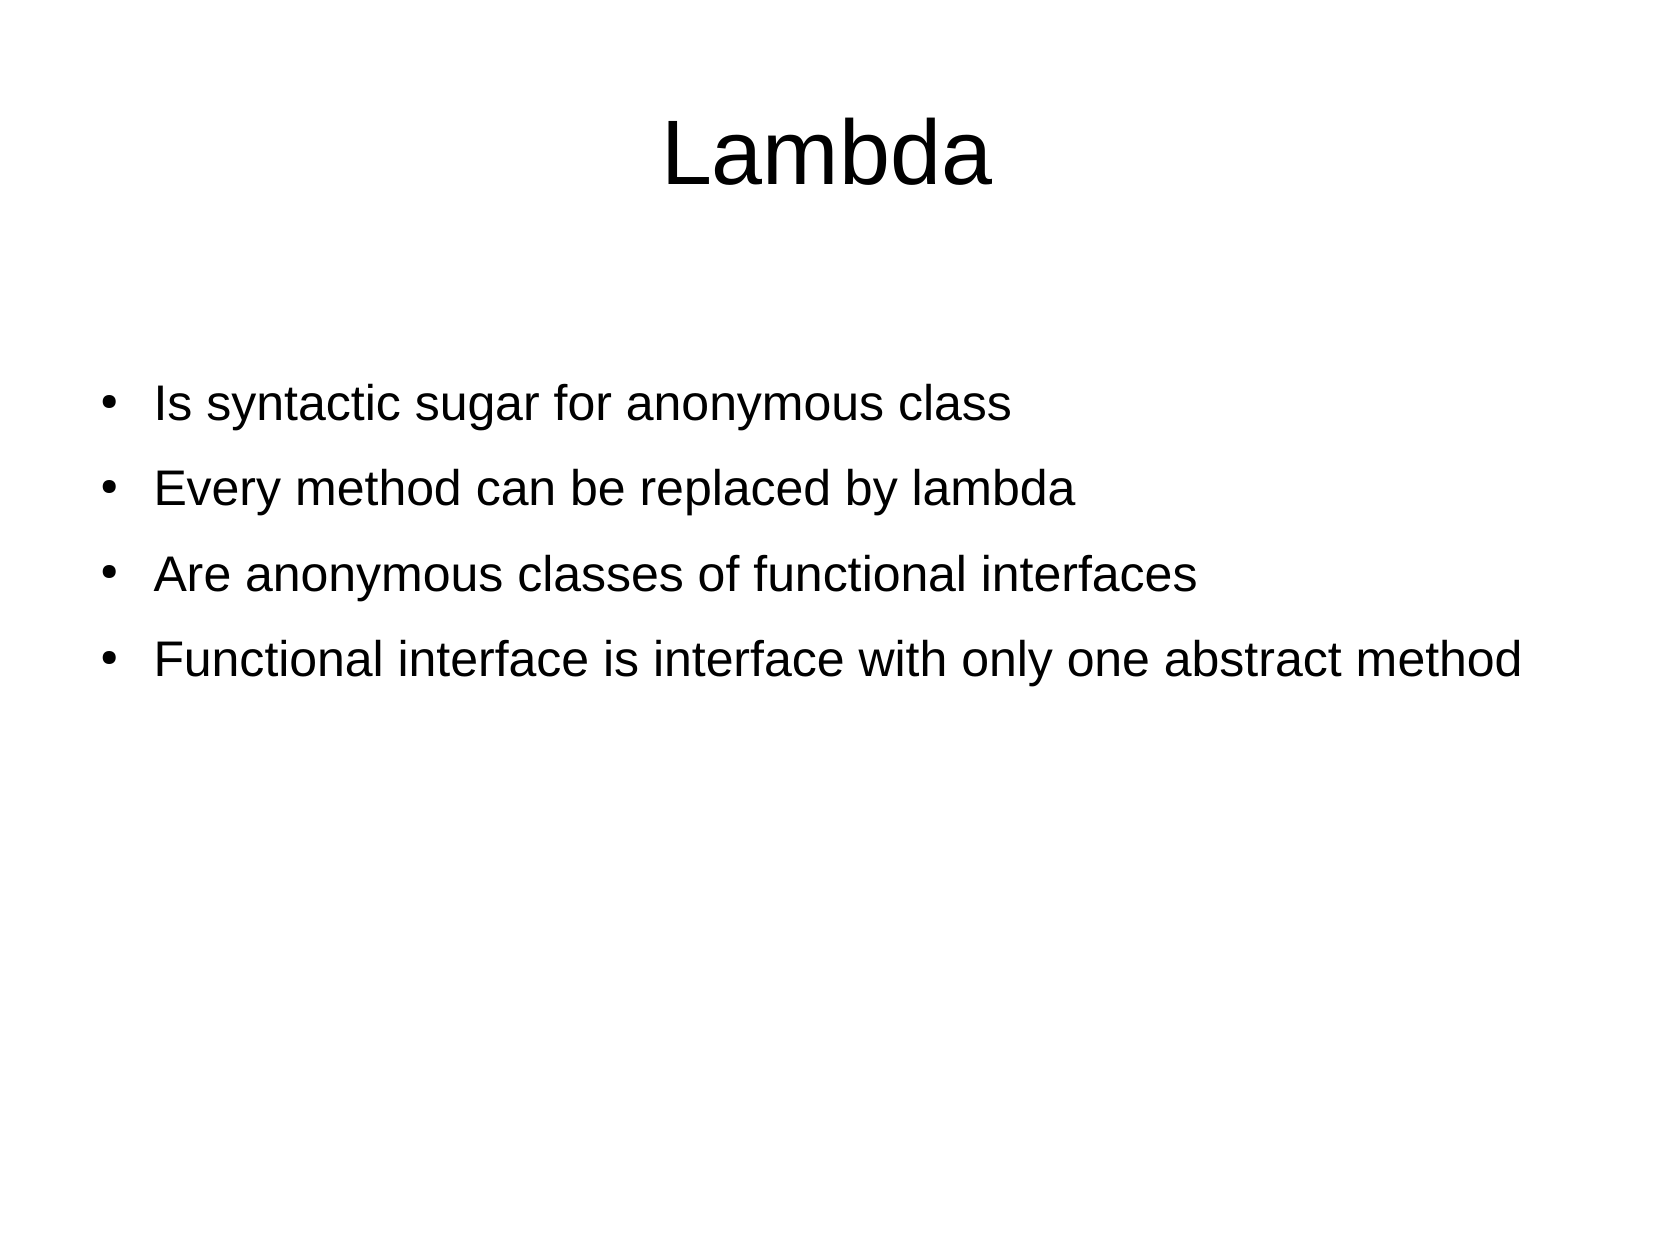

# Lambda
Is syntactic sugar for anonymous class
Every method can be replaced by lambda
Are anonymous classes of functional interfaces
Functional interface is interface with only one abstract method